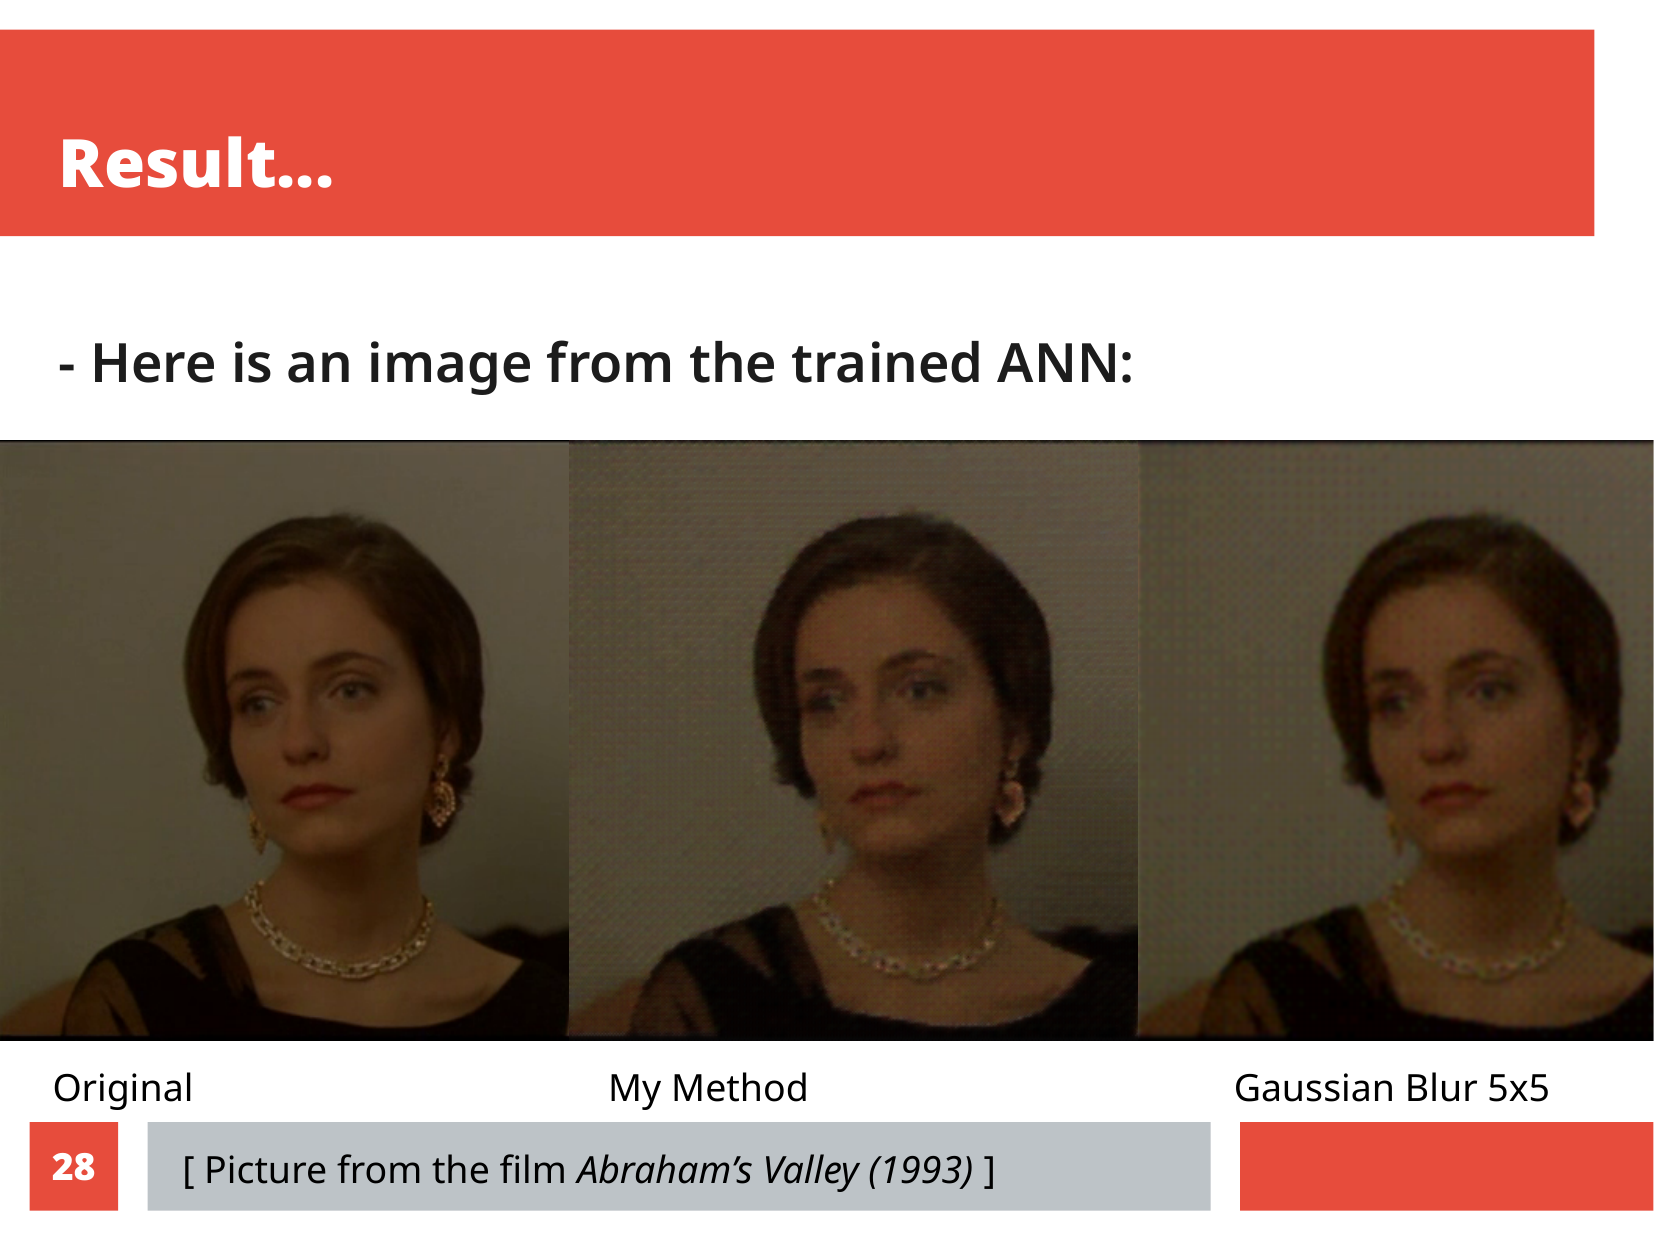

# Result...
- Here is an image from the trained ANN:
Original						 My Method						Gaussian Blur 5x5
28
[ Picture from the film Abraham’s Valley (1993) ]